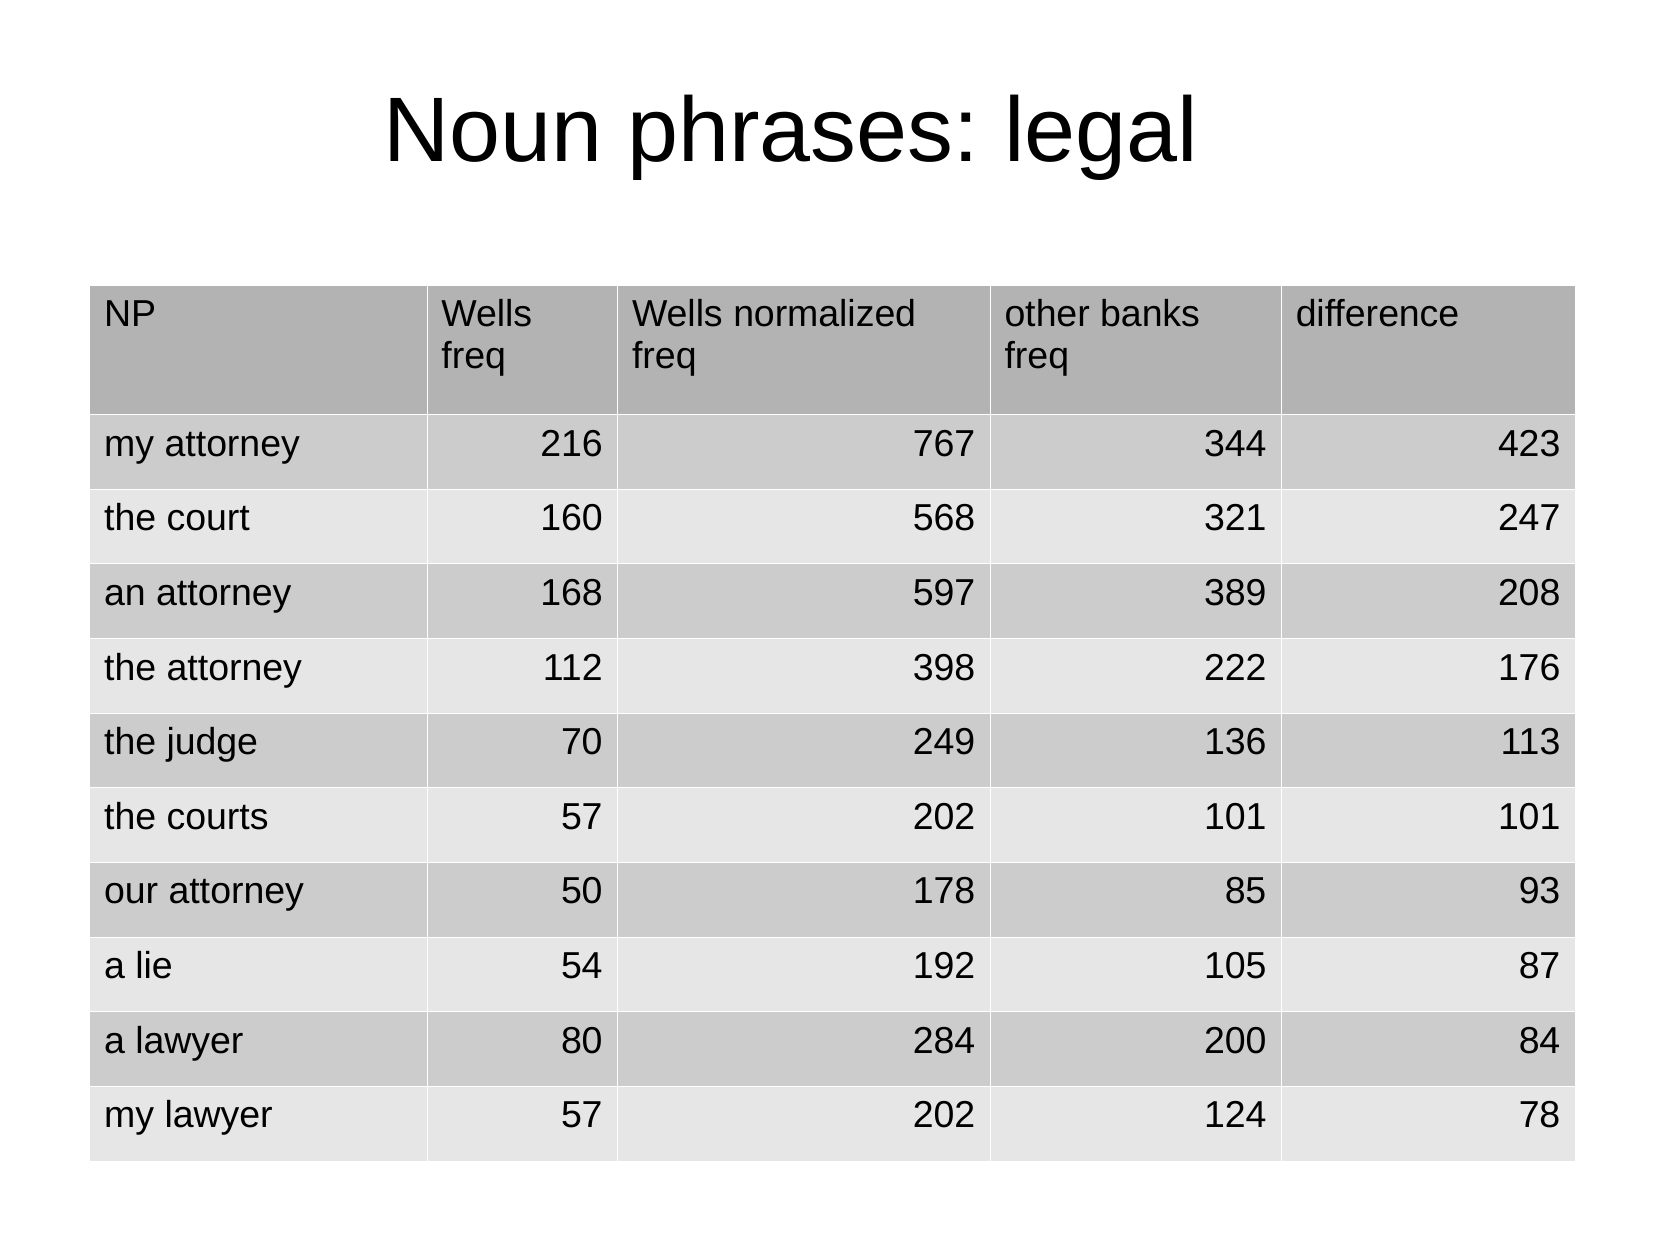

# Noun phrases: legal
| NP | Wells freq | Wells normalized freq | other banks freq | difference |
| --- | --- | --- | --- | --- |
| my attorney | 216 | 767 | 344 | 423 |
| the court | 160 | 568 | 321 | 247 |
| an attorney | 168 | 597 | 389 | 208 |
| the attorney | 112 | 398 | 222 | 176 |
| the judge | 70 | 249 | 136 | 113 |
| the courts | 57 | 202 | 101 | 101 |
| our attorney | 50 | 178 | 85 | 93 |
| a lie | 54 | 192 | 105 | 87 |
| a lawyer | 80 | 284 | 200 | 84 |
| my lawyer | 57 | 202 | 124 | 78 |